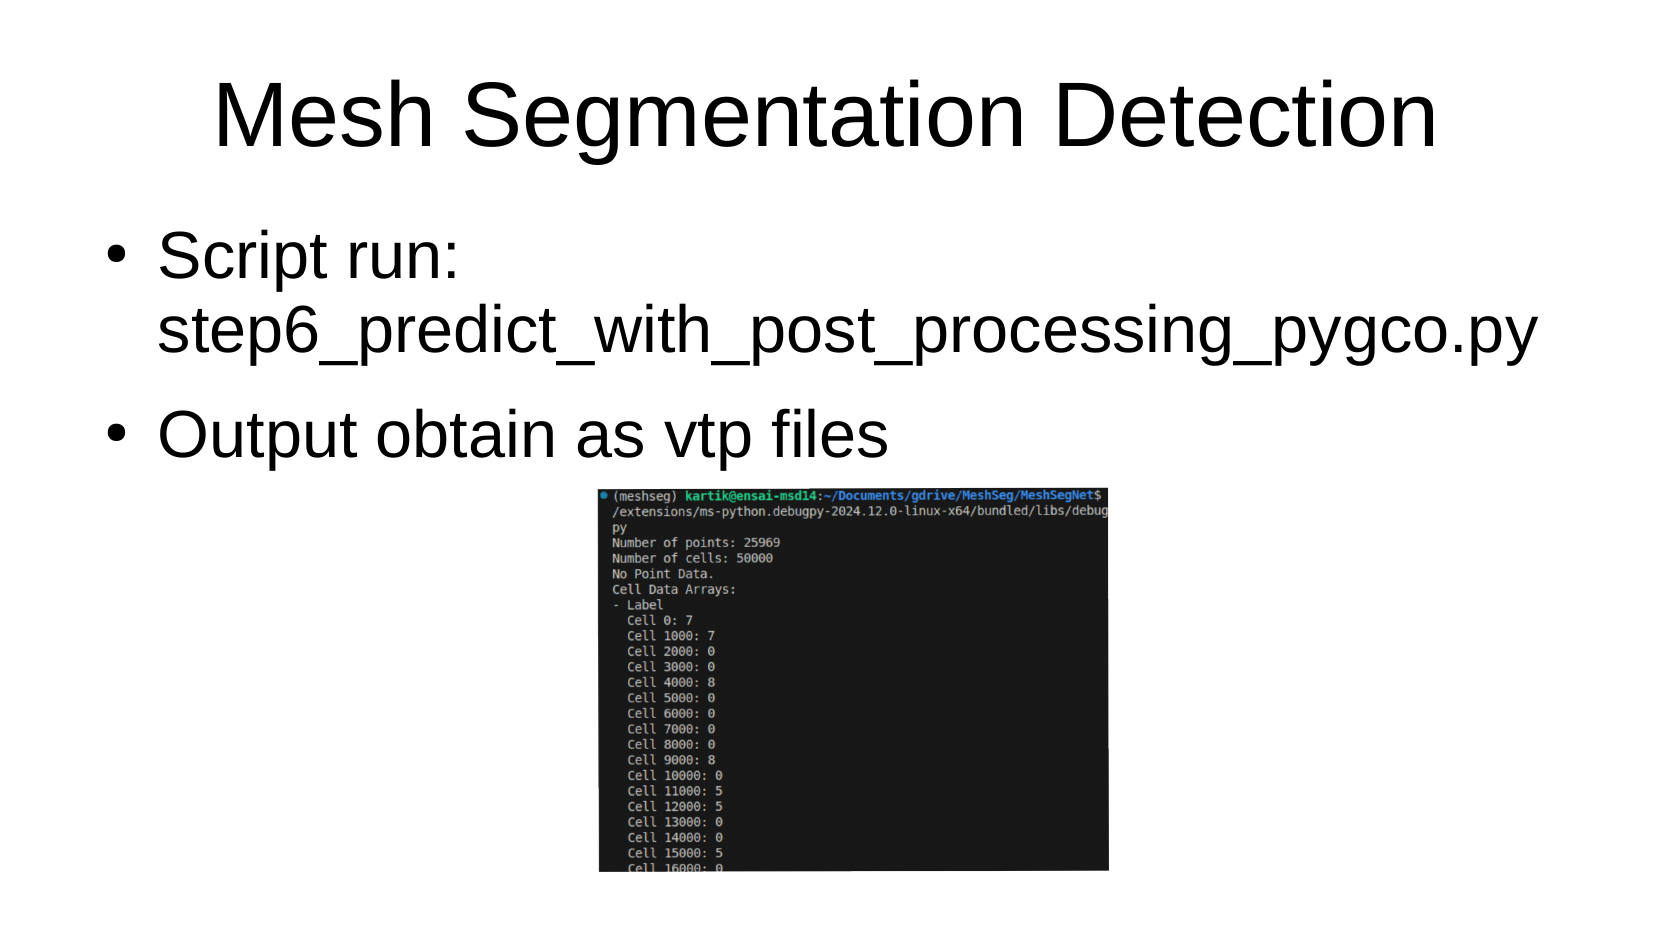

# Mesh Segmentation Detection
Script run: step6_predict_with_post_processing_pygco.py
Output obtain as vtp files